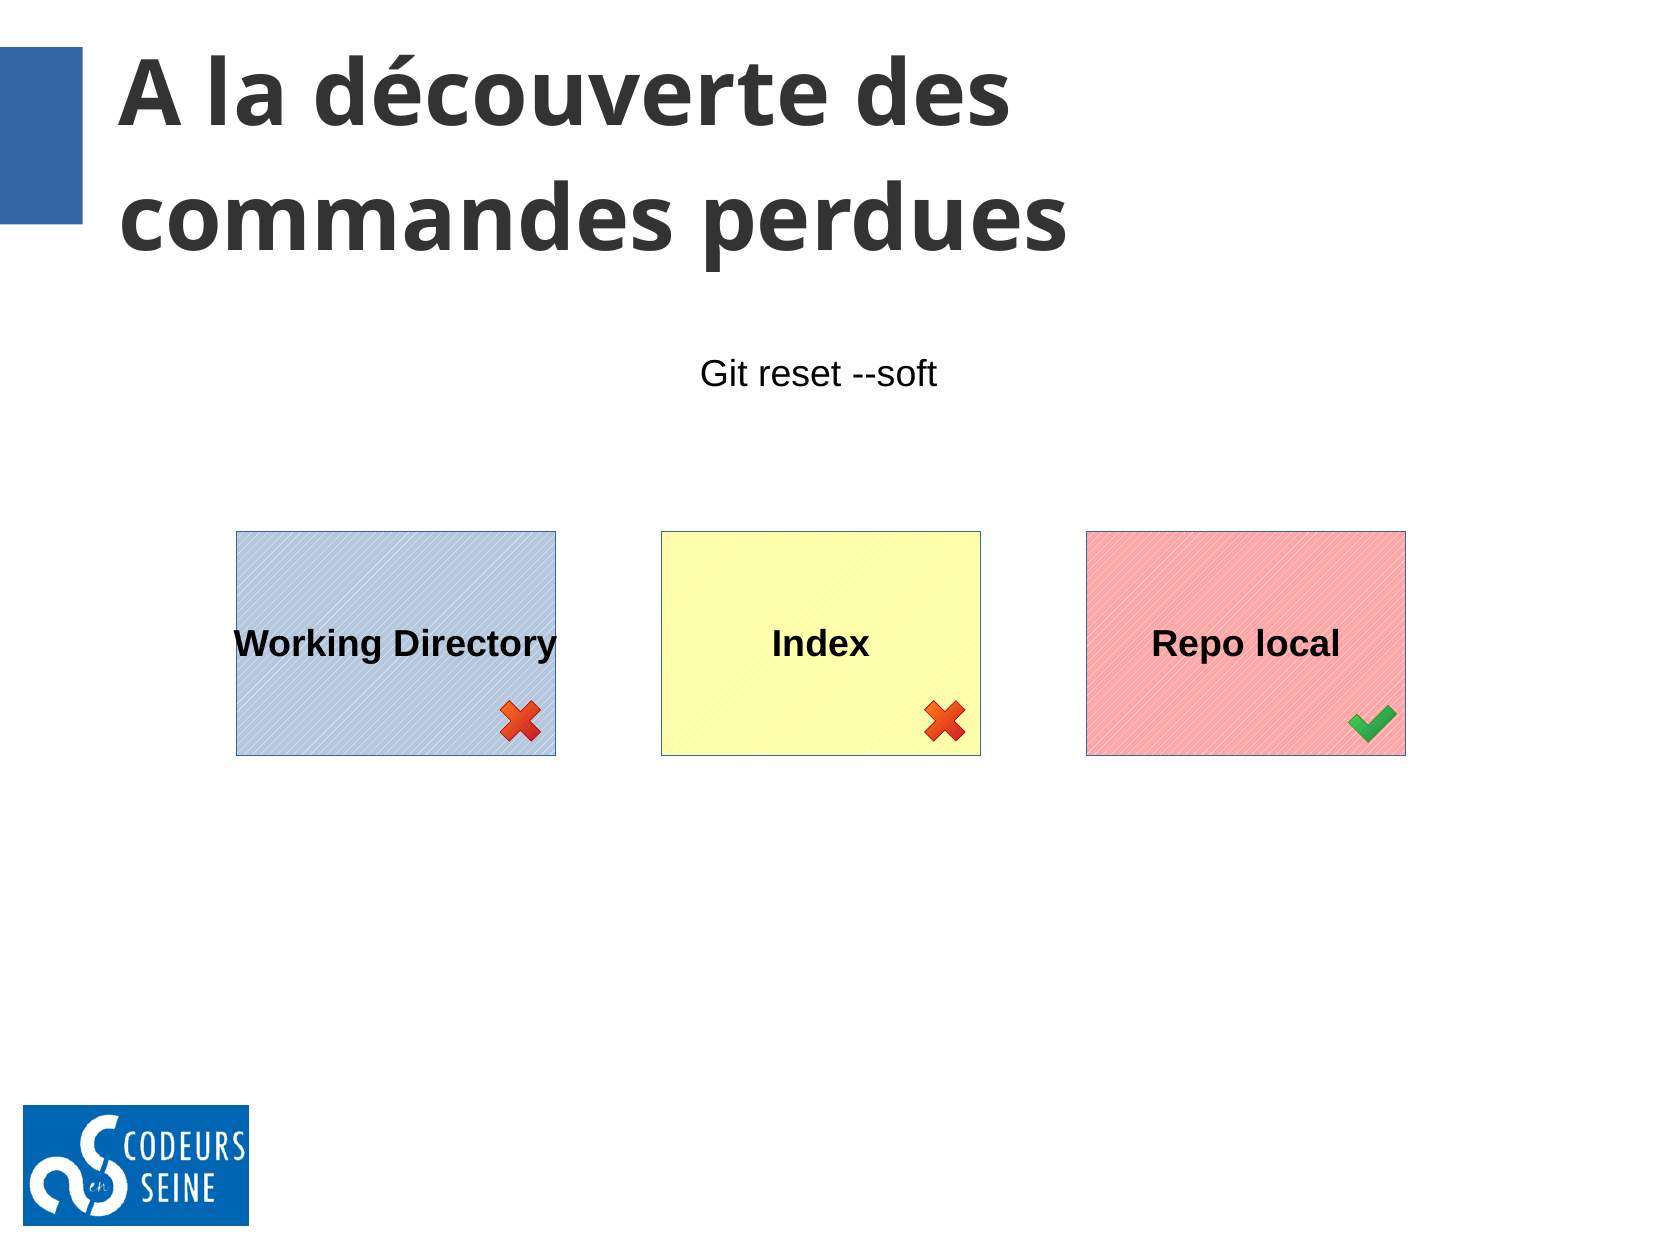

# A la découverte des commandes perdues
Git reset --soft
Working Directory
Index
Repo local